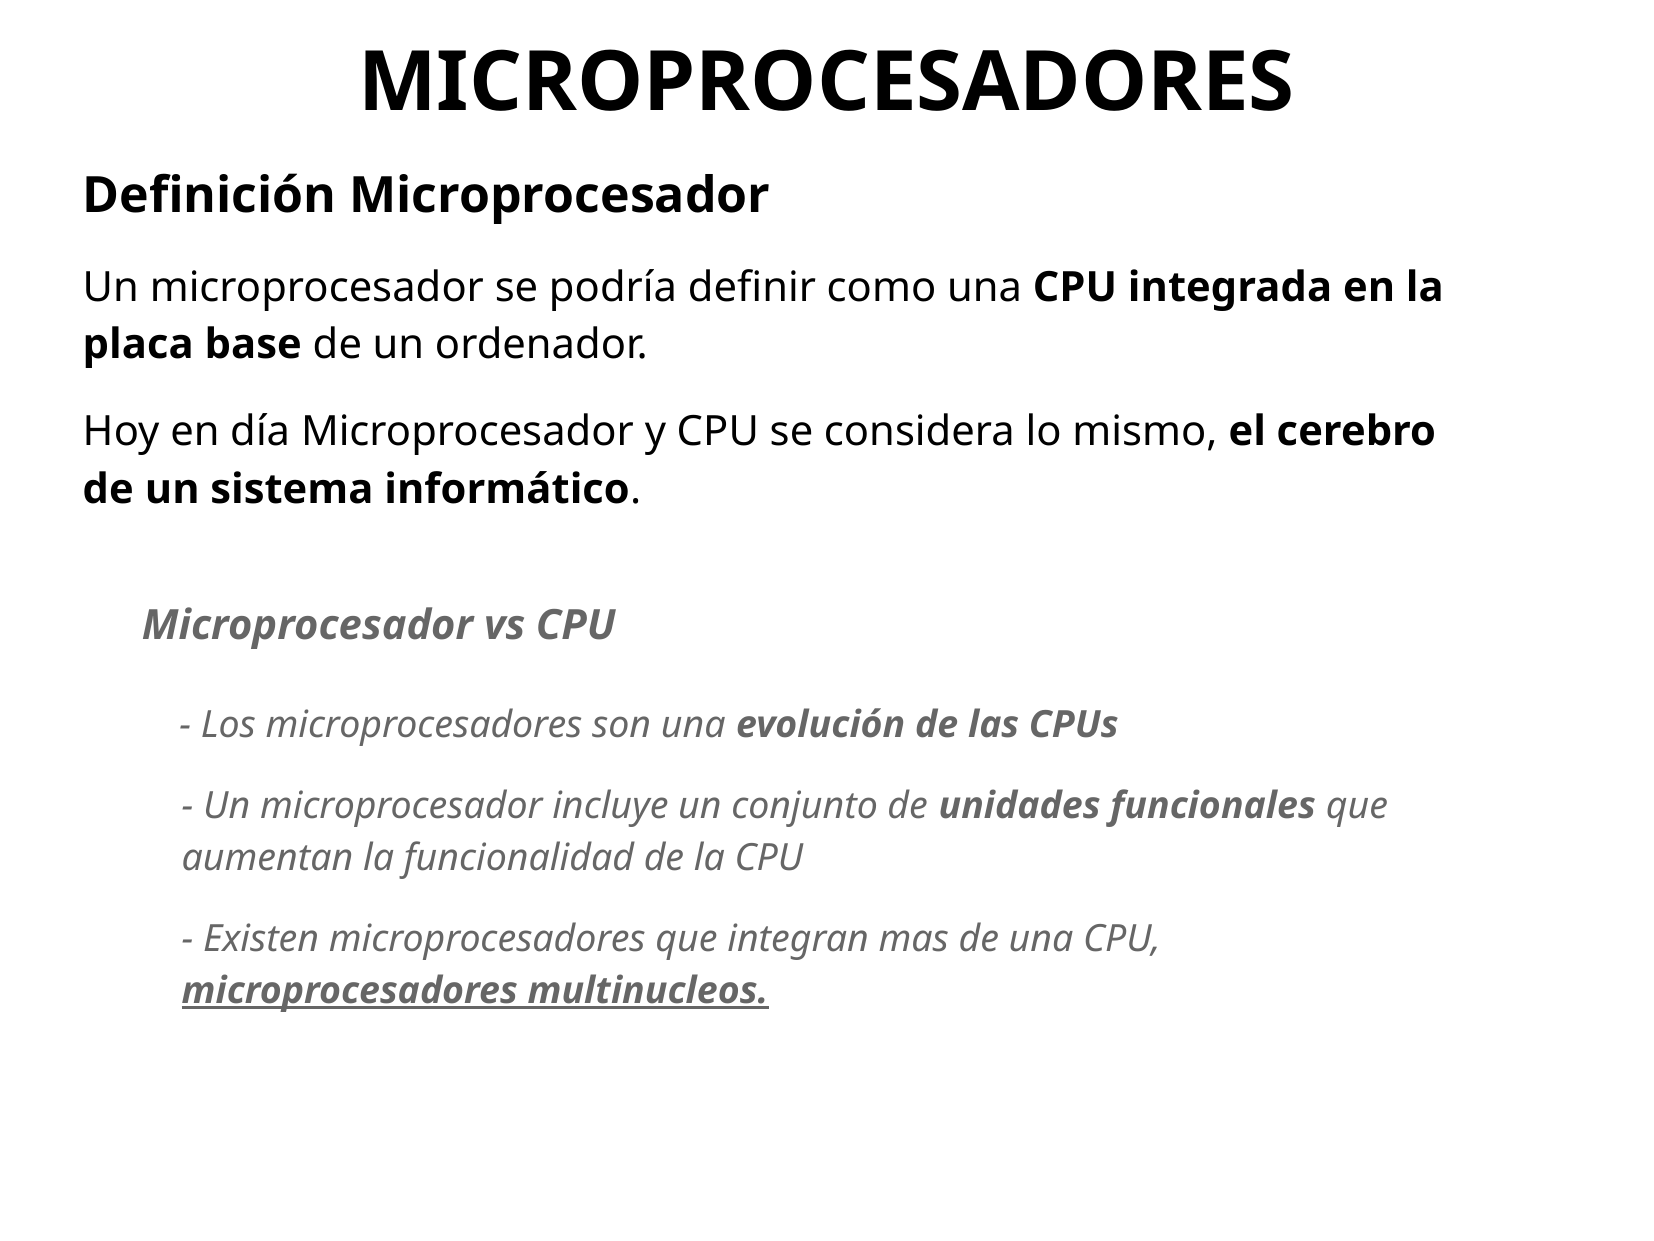

# MICROPROCESADORES
Definición Microprocesador
Un microprocesador se podría definir como una CPU integrada en la placa base de un ordenador.
Hoy en día Microprocesador y CPU se considera lo mismo, el cerebro de un sistema informático.
Microprocesador vs CPU
 - Los microprocesadores son una evolución de las CPUs
- Un microprocesador incluye un conjunto de unidades funcionales que aumentan la funcionalidad de la CPU
- Existen microprocesadores que integran mas de una CPU, microprocesadores multinucleos.